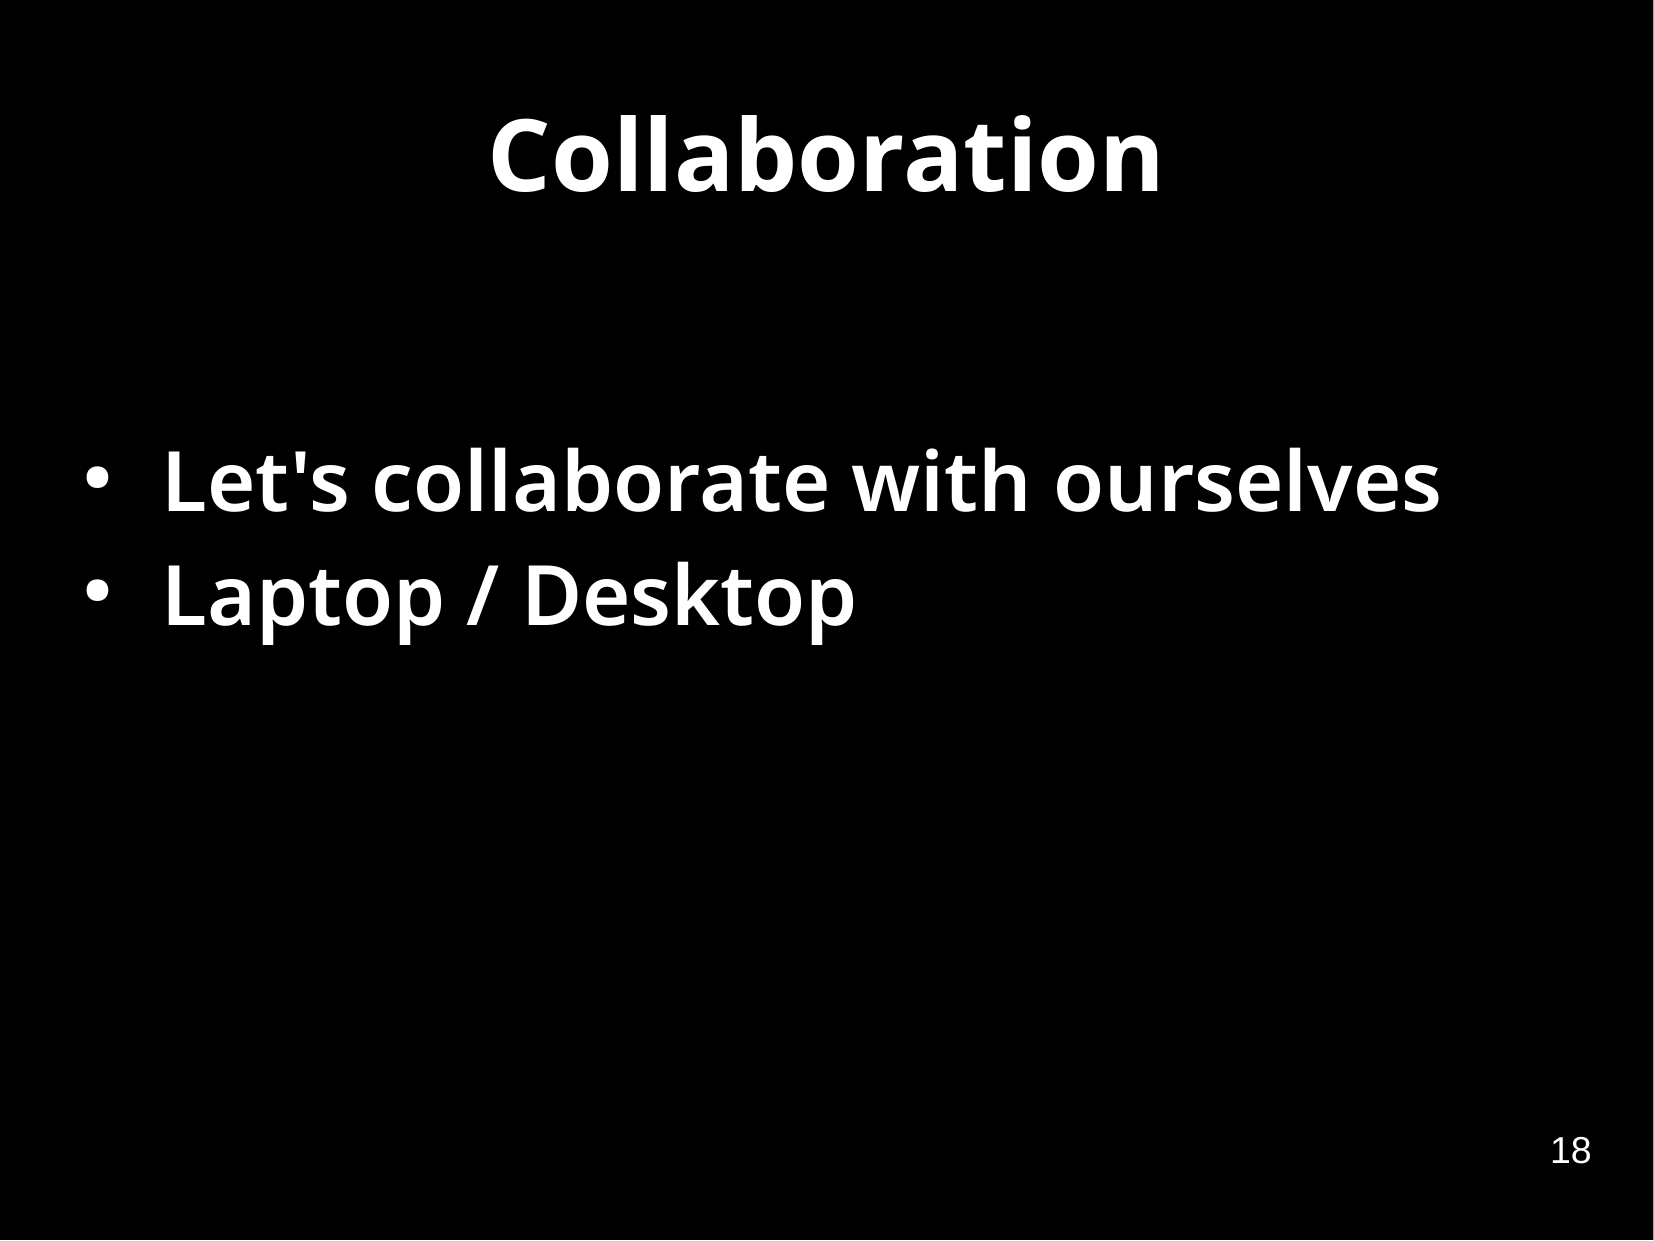

# Collaboration
 Let's collaborate with ourselves
 Laptop / Desktop
18